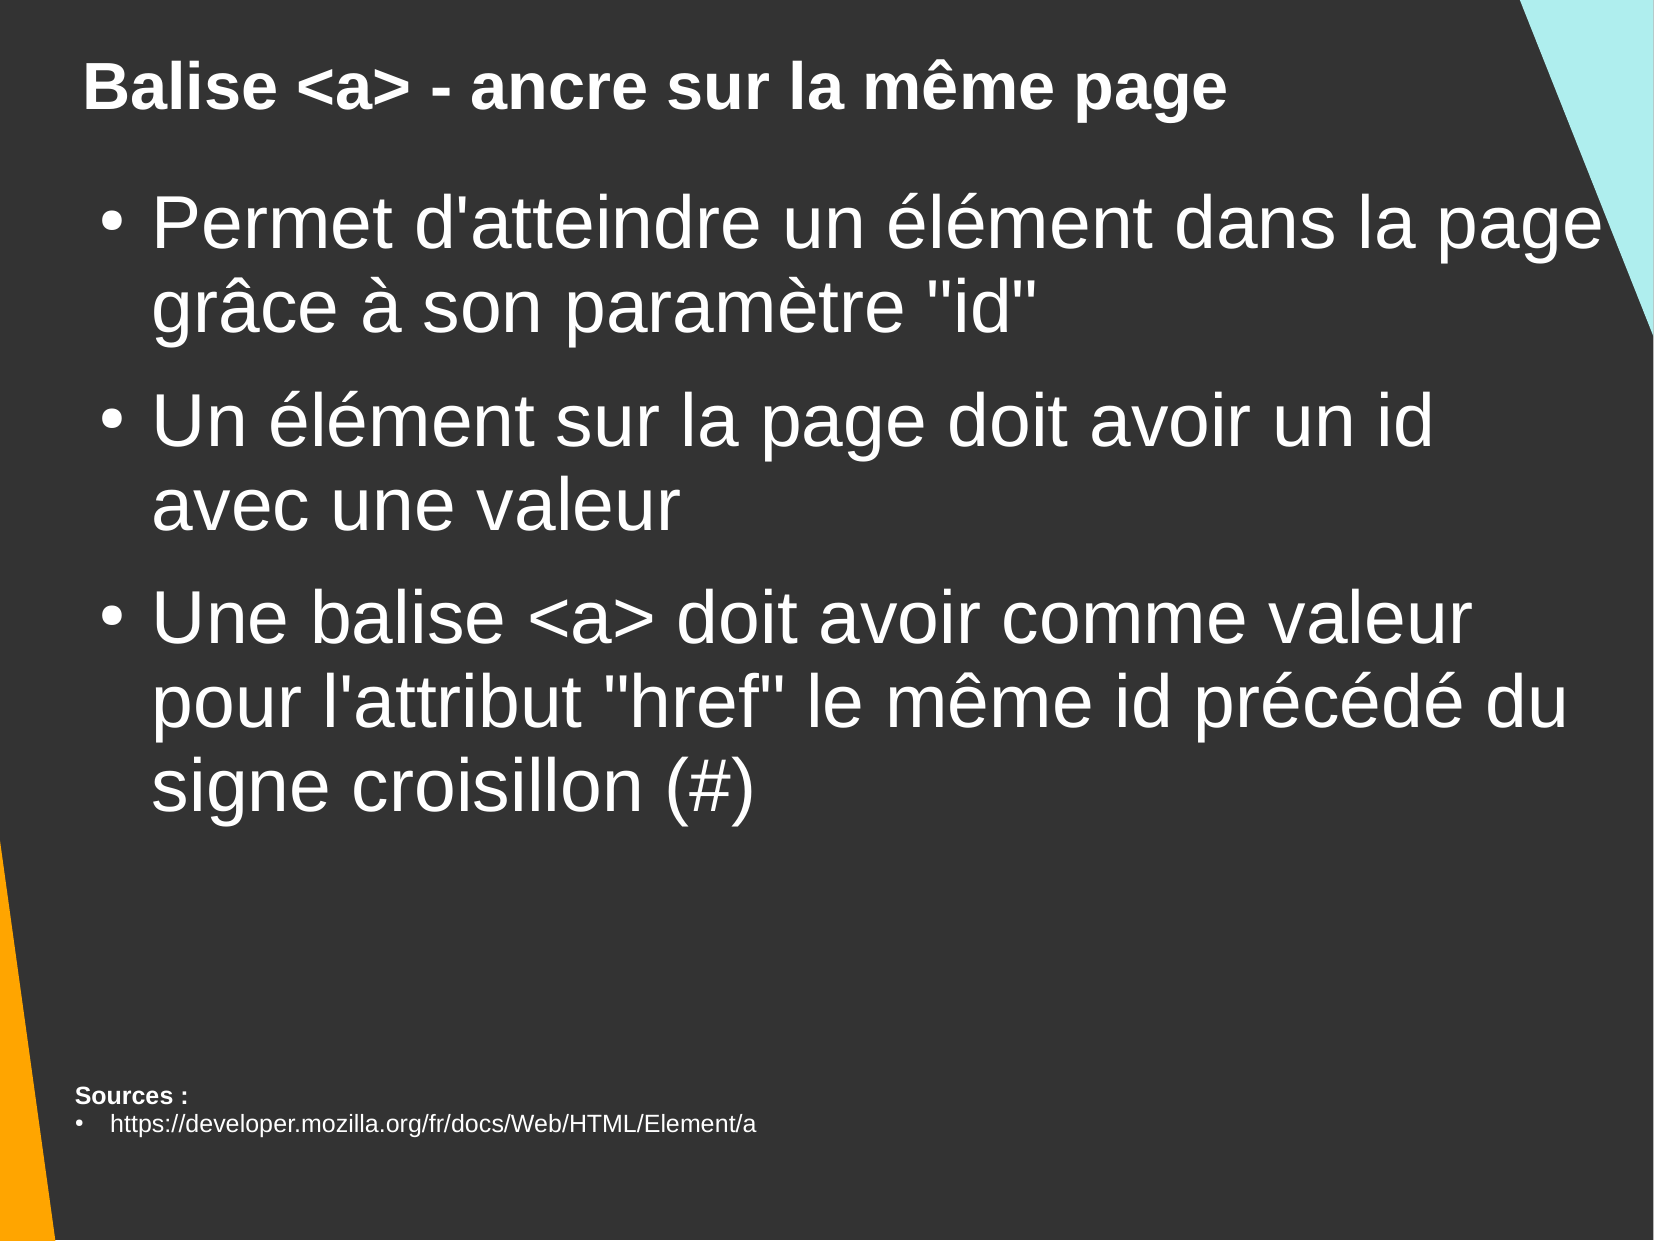

# Balise <a> - ancre sur la même page
Permet d'atteindre un élément dans la page grâce à son paramètre "id"
Un élément sur la page doit avoir un id avec une valeur
Une balise <a> doit avoir comme valeur pour l'attribut "href" le même id précédé du signe croisillon (#)
Sources :
https://developer.mozilla.org/fr/docs/Web/HTML/Element/a